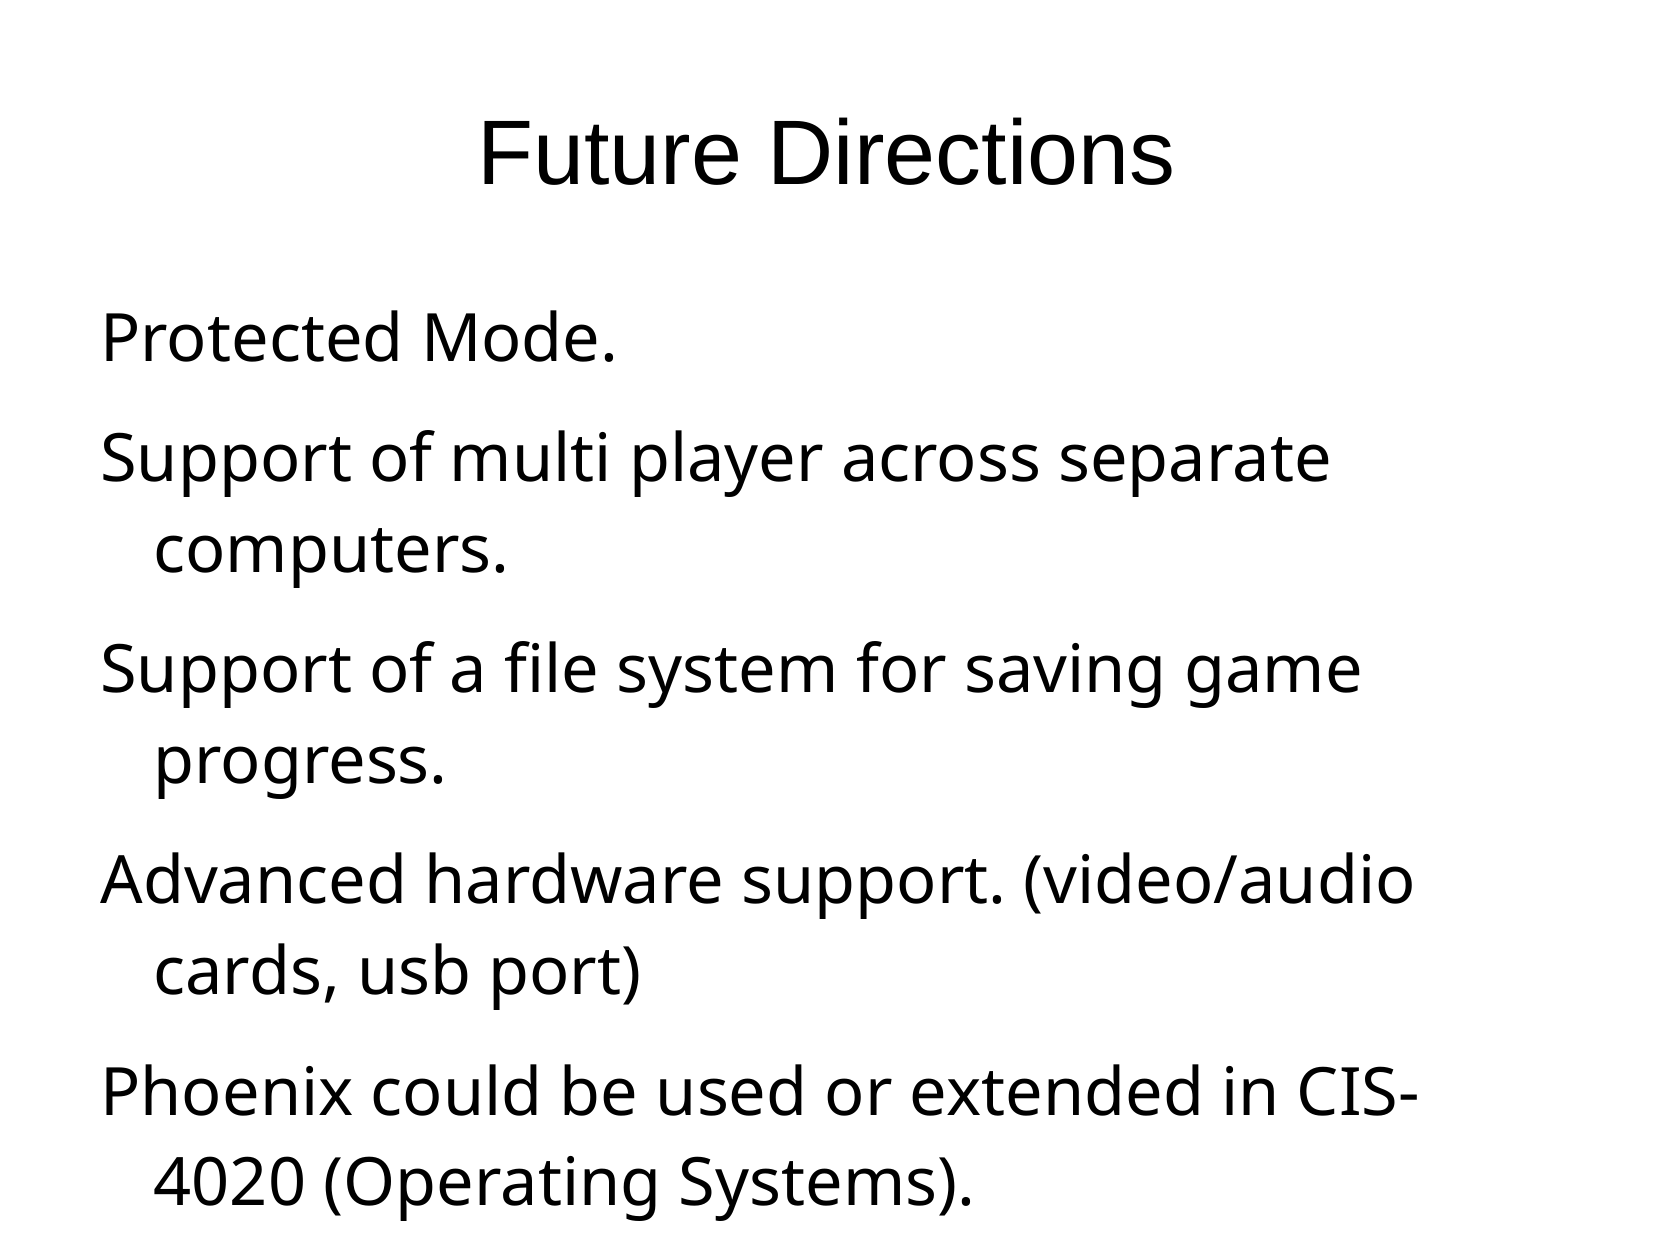

# Future Directions
Protected Mode.
Support of multi player across separate computers.
Support of a file system for saving game progress.
Advanced hardware support. (video/audio cards, usb port)
Phoenix could be used or extended in CIS-4020 (Operating Systems).